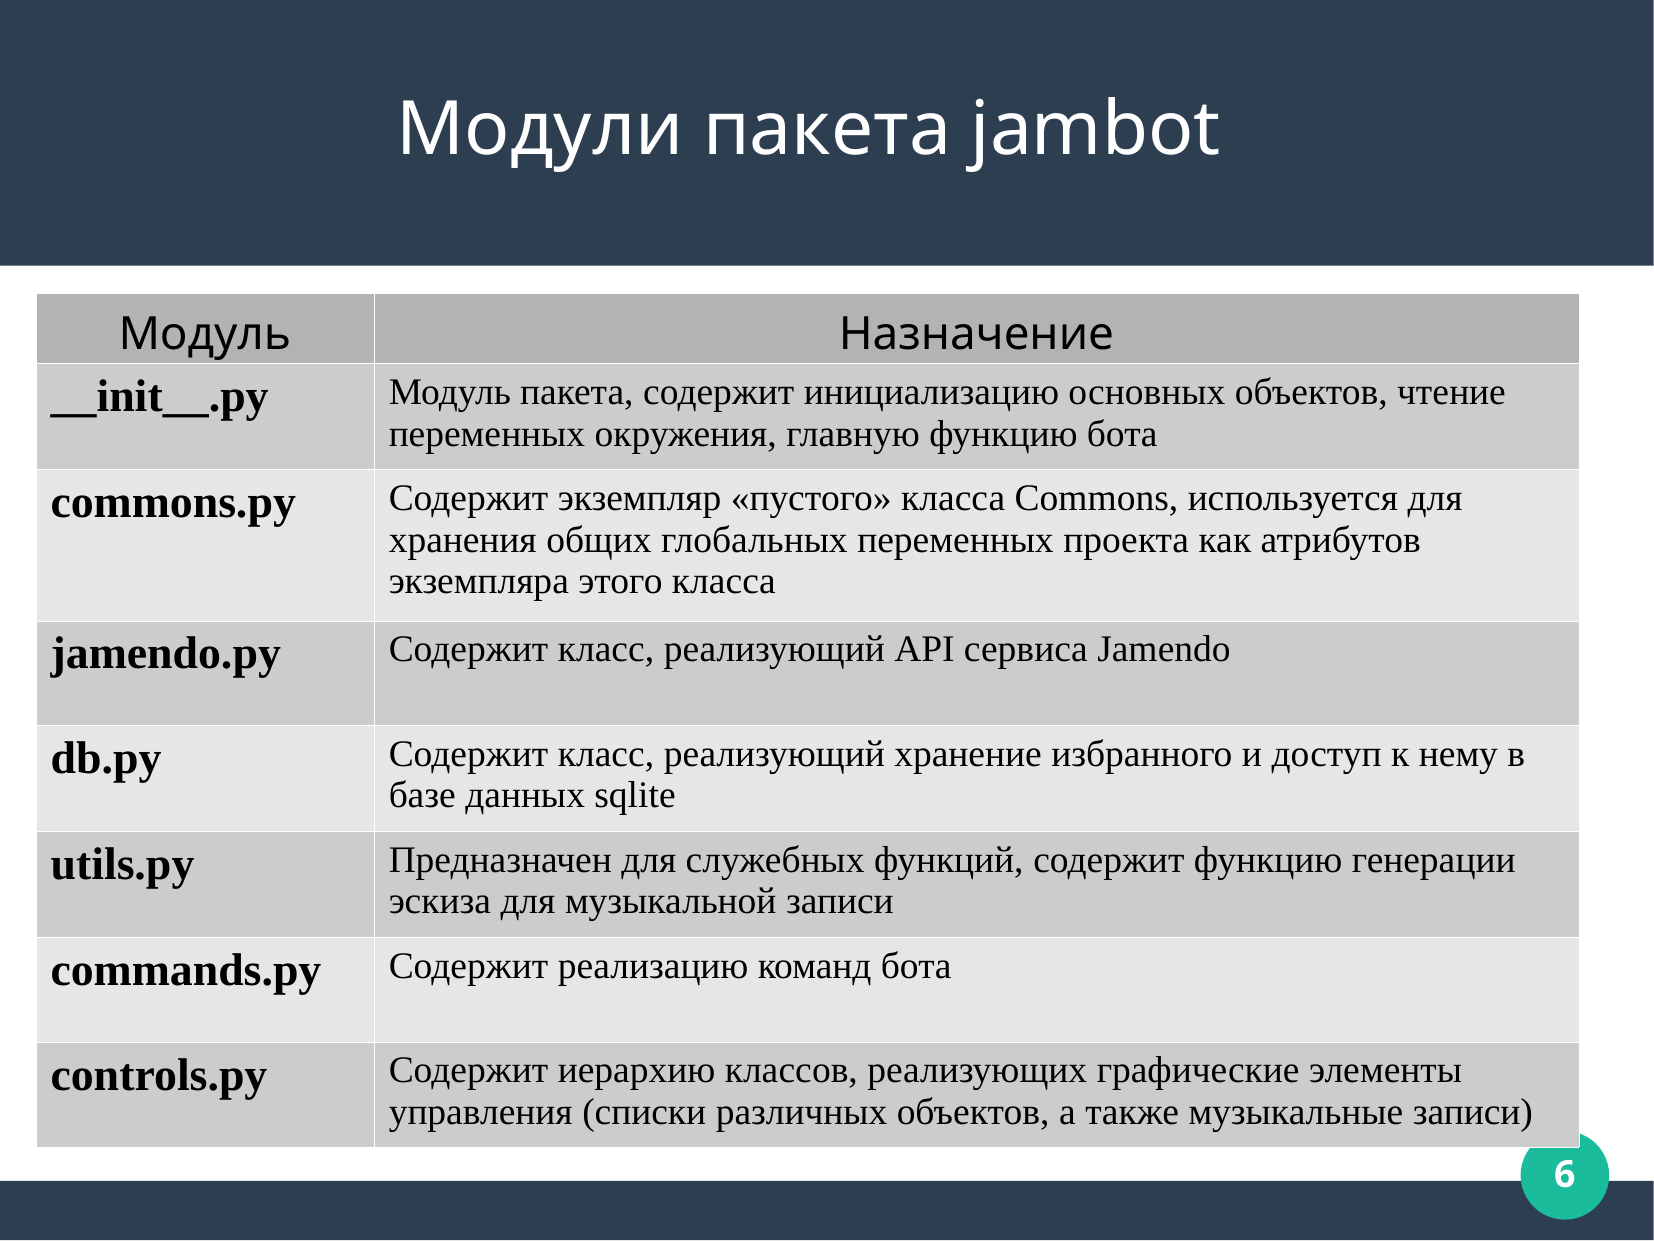

# Модули пакета jambot
| Модуль | Назначение |
| --- | --- |
| \_\_init\_\_.py | Модуль пакета, содержит инициализацию основных объектов, чтение переменных окружения, главную функцию бота |
| commons.py | Содержит экземпляр «пустого» класса Commons, используется для хранения общих глобальных переменных проекта как атрибутов экземпляра этого класса |
| jamendo.py | Содержит класс, реализующий API сервиса Jamendo |
| db.py | Содержит класс, реализующий хранение избранного и доступ к нему в базе данных sqlite |
| utils.py | Предназначен для служебных функций, содержит функцию генерации эскиза для музыкальной записи |
| commands.py | Содержит реализацию команд бота |
| controls.py | Содержит иерархию классов, реализующих графические элементы управления (списки различных объектов, а также музыкальные записи) |
6